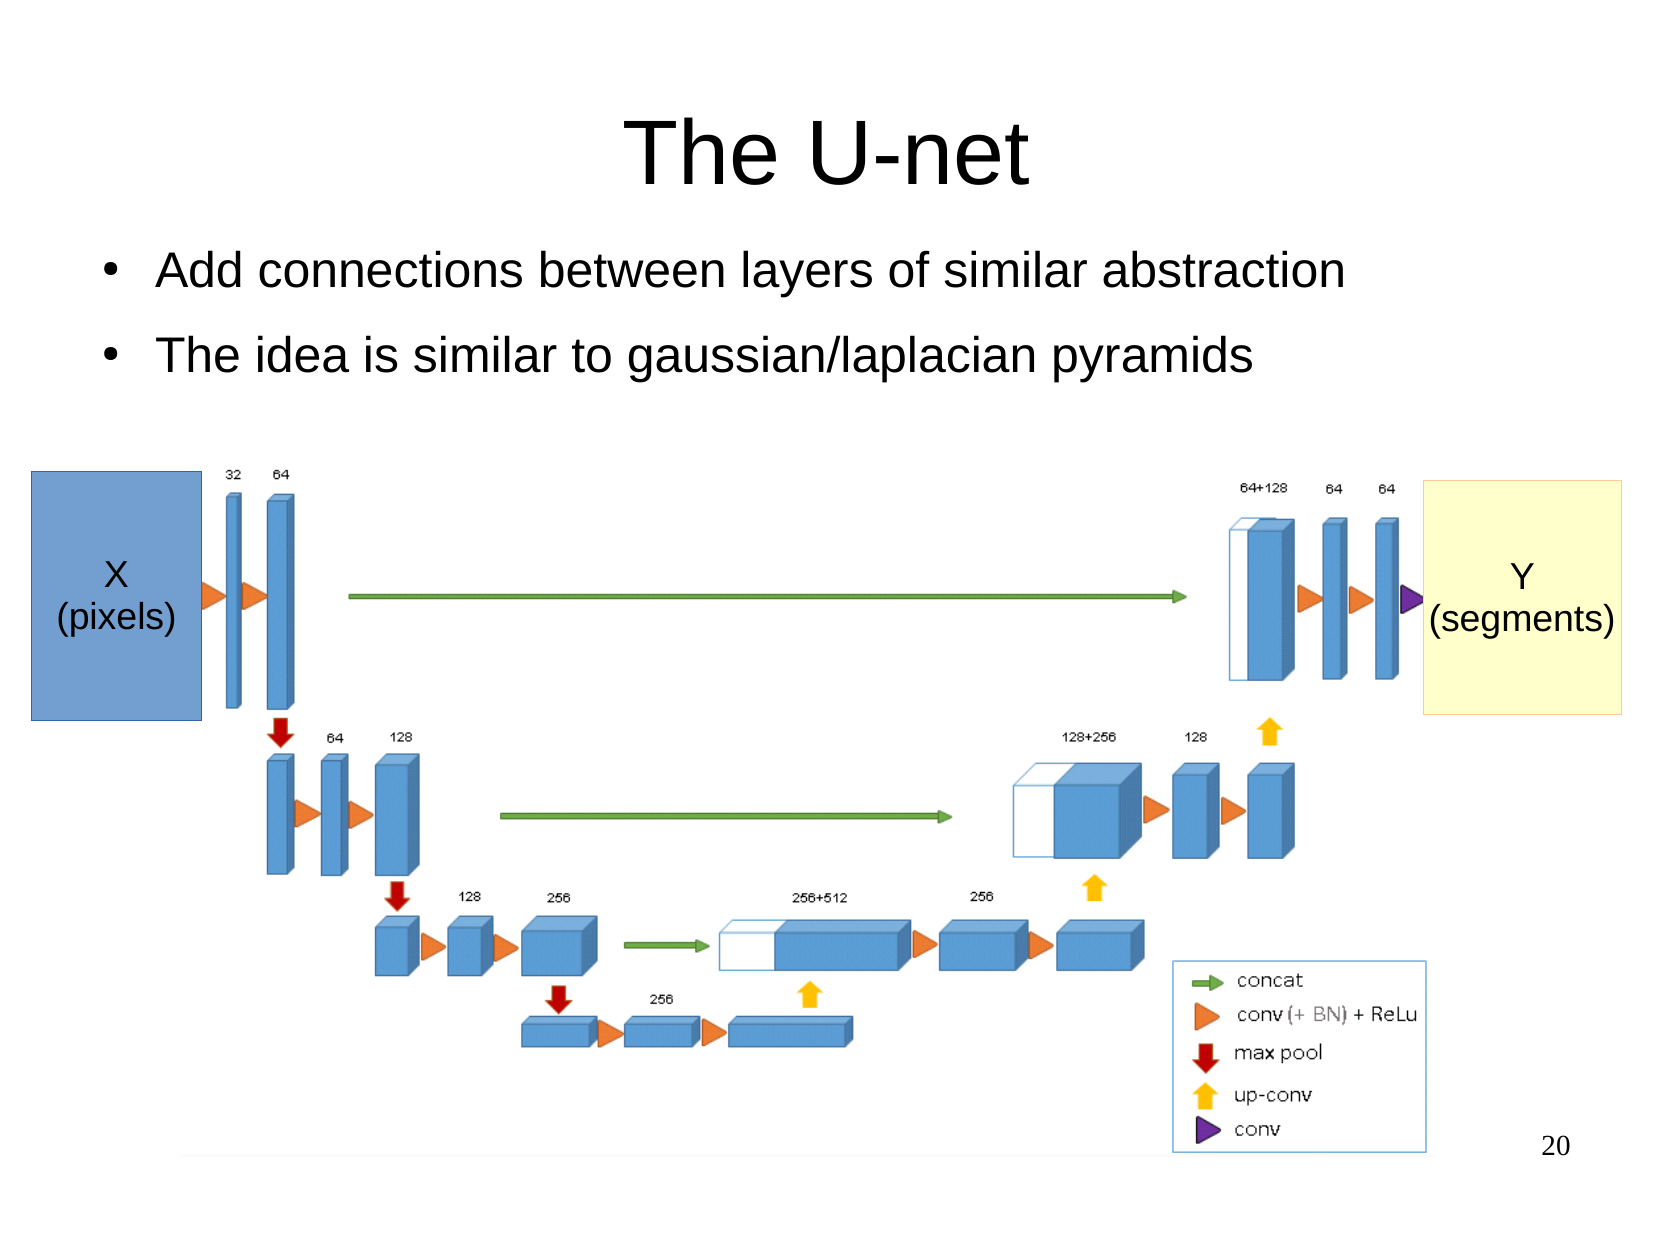

# The U-net
Add connections between layers of similar abstraction
The idea is similar to gaussian/laplacian pyramids
X
(pixels)
Y
(segments)
20